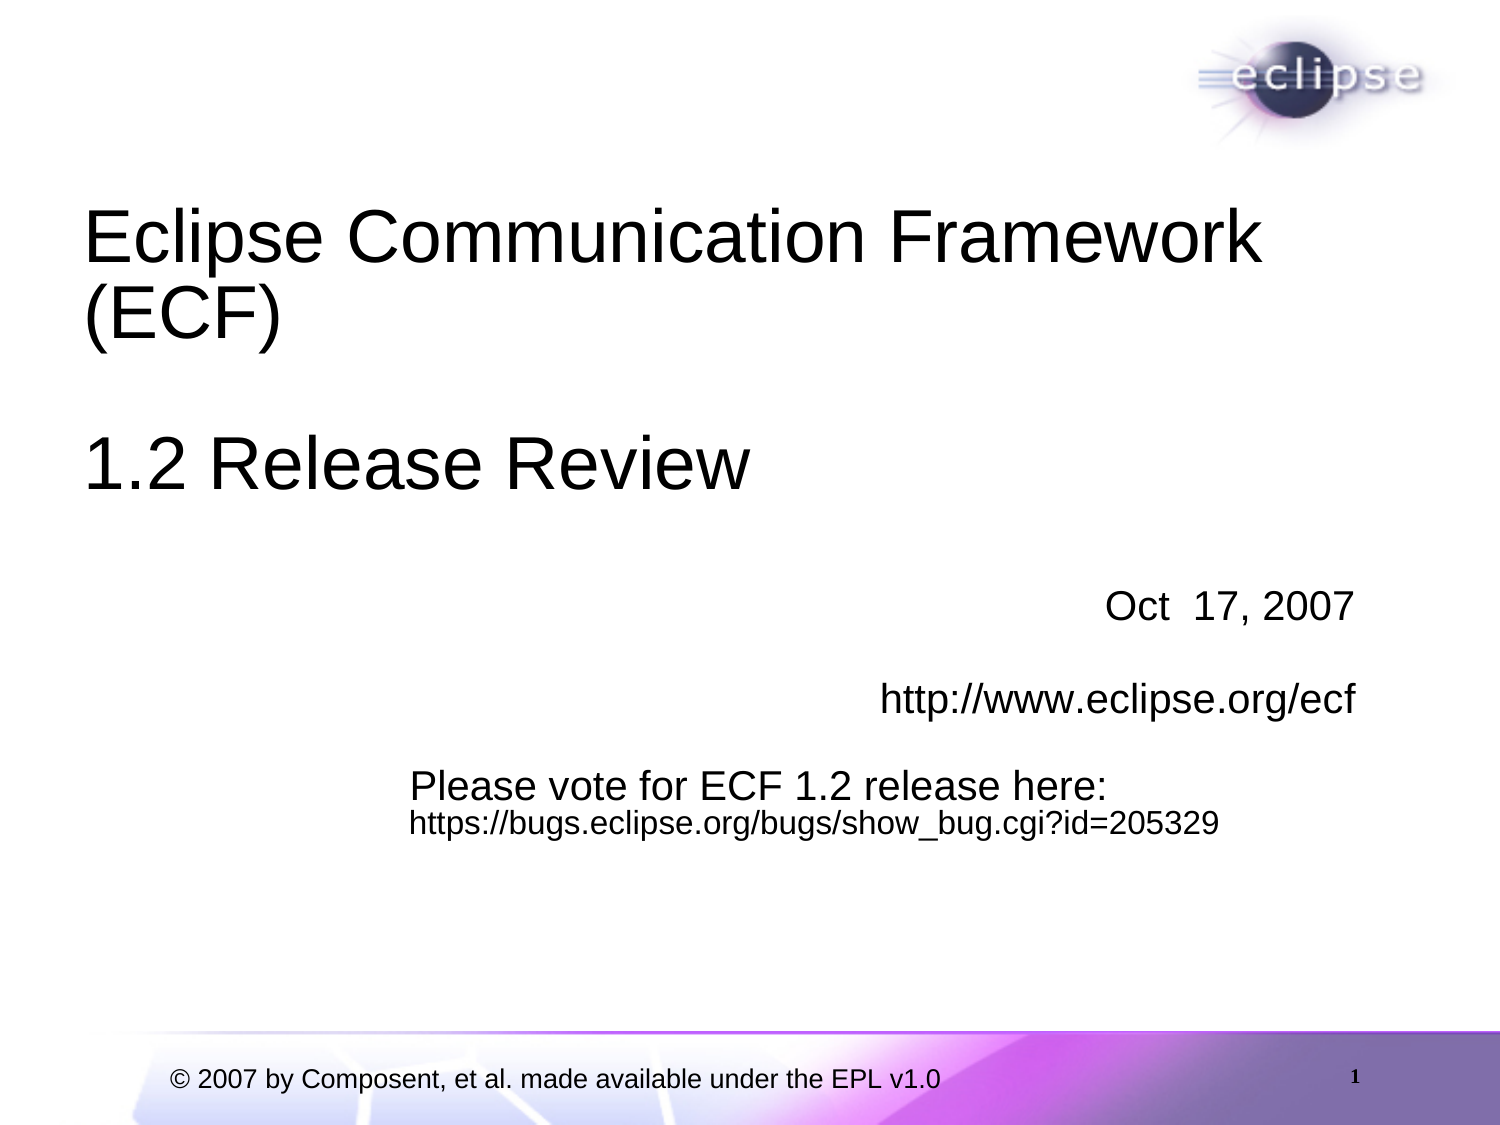

Eclipse Communication Framework (ECF)
1.2 Release Review
# Oct 17, 2007
http://www.eclipse.org/ecf
Please vote for ECF 1.2 release here: https://bugs.eclipse.org/bugs/show_bug.cgi?id=205329